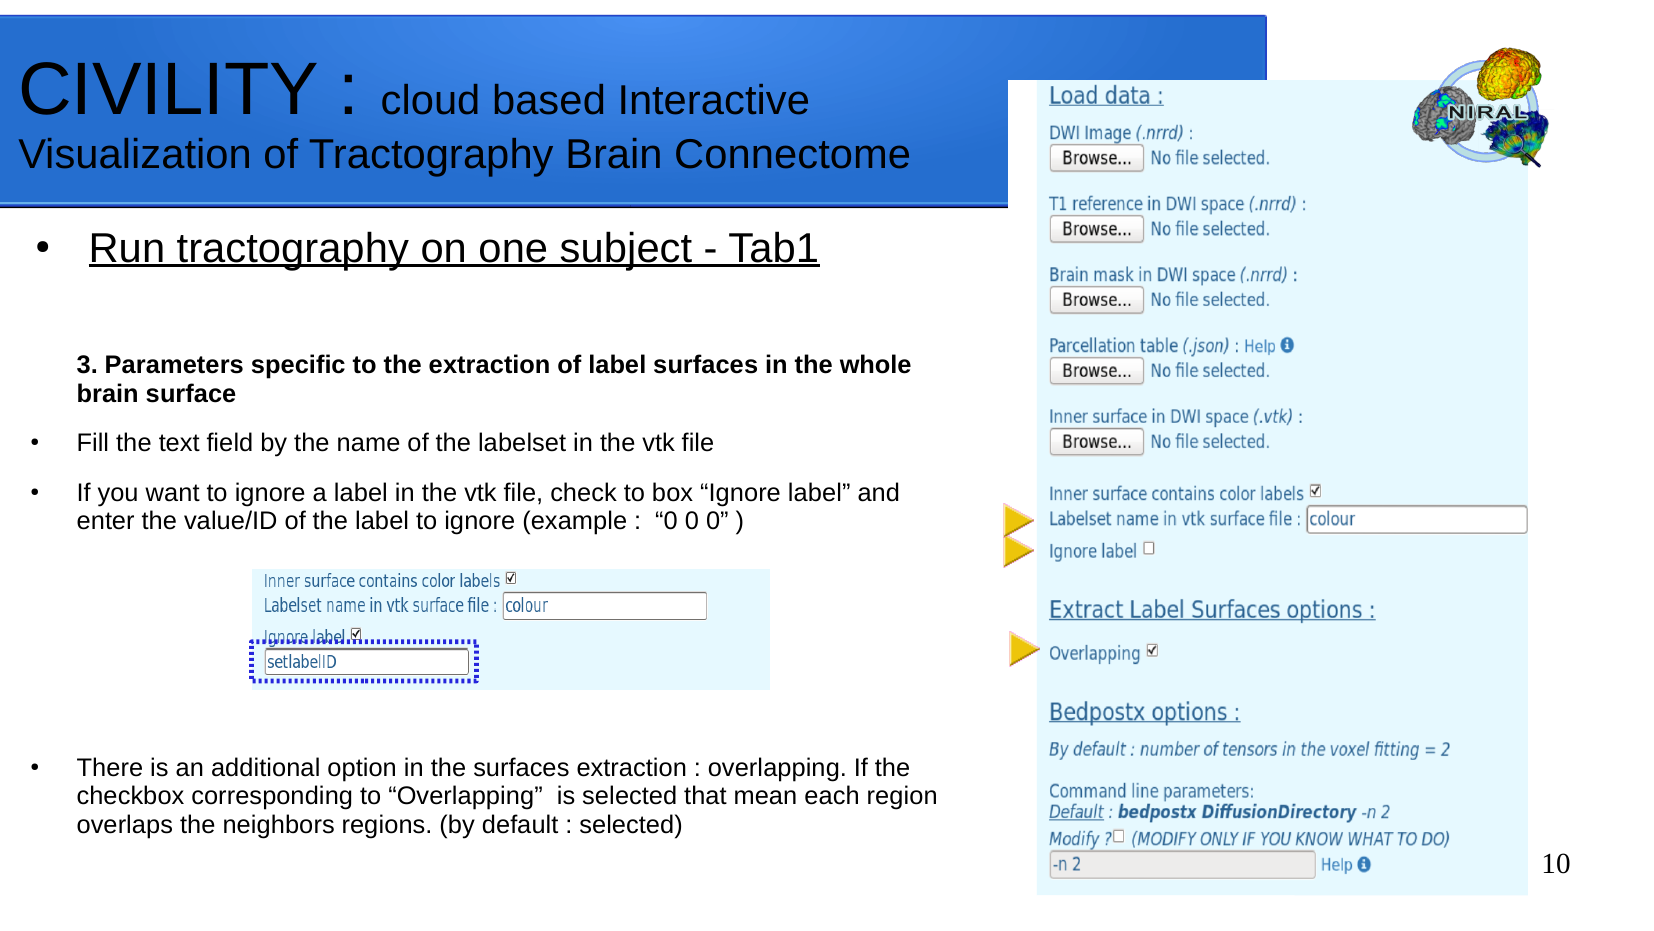

CIVILITY : cloud based Interactive Visualization of Tractography Brain Connectome
# Run tractography on one subject - Tab1
3. Parameters specific to the extraction of label surfaces in the whole brain surface
Fill the text field by the name of the labelset in the vtk file
If you want to ignore a label in the vtk file, check to box “Ignore label” and enter the value/ID of the label to ignore (example : “0 0 0” )
There is an additional option in the surfaces extraction : overlapping. If the checkbox corresponding to “Overlapping” is selected that mean each region overlaps the neighbors regions. (by default : selected)
10